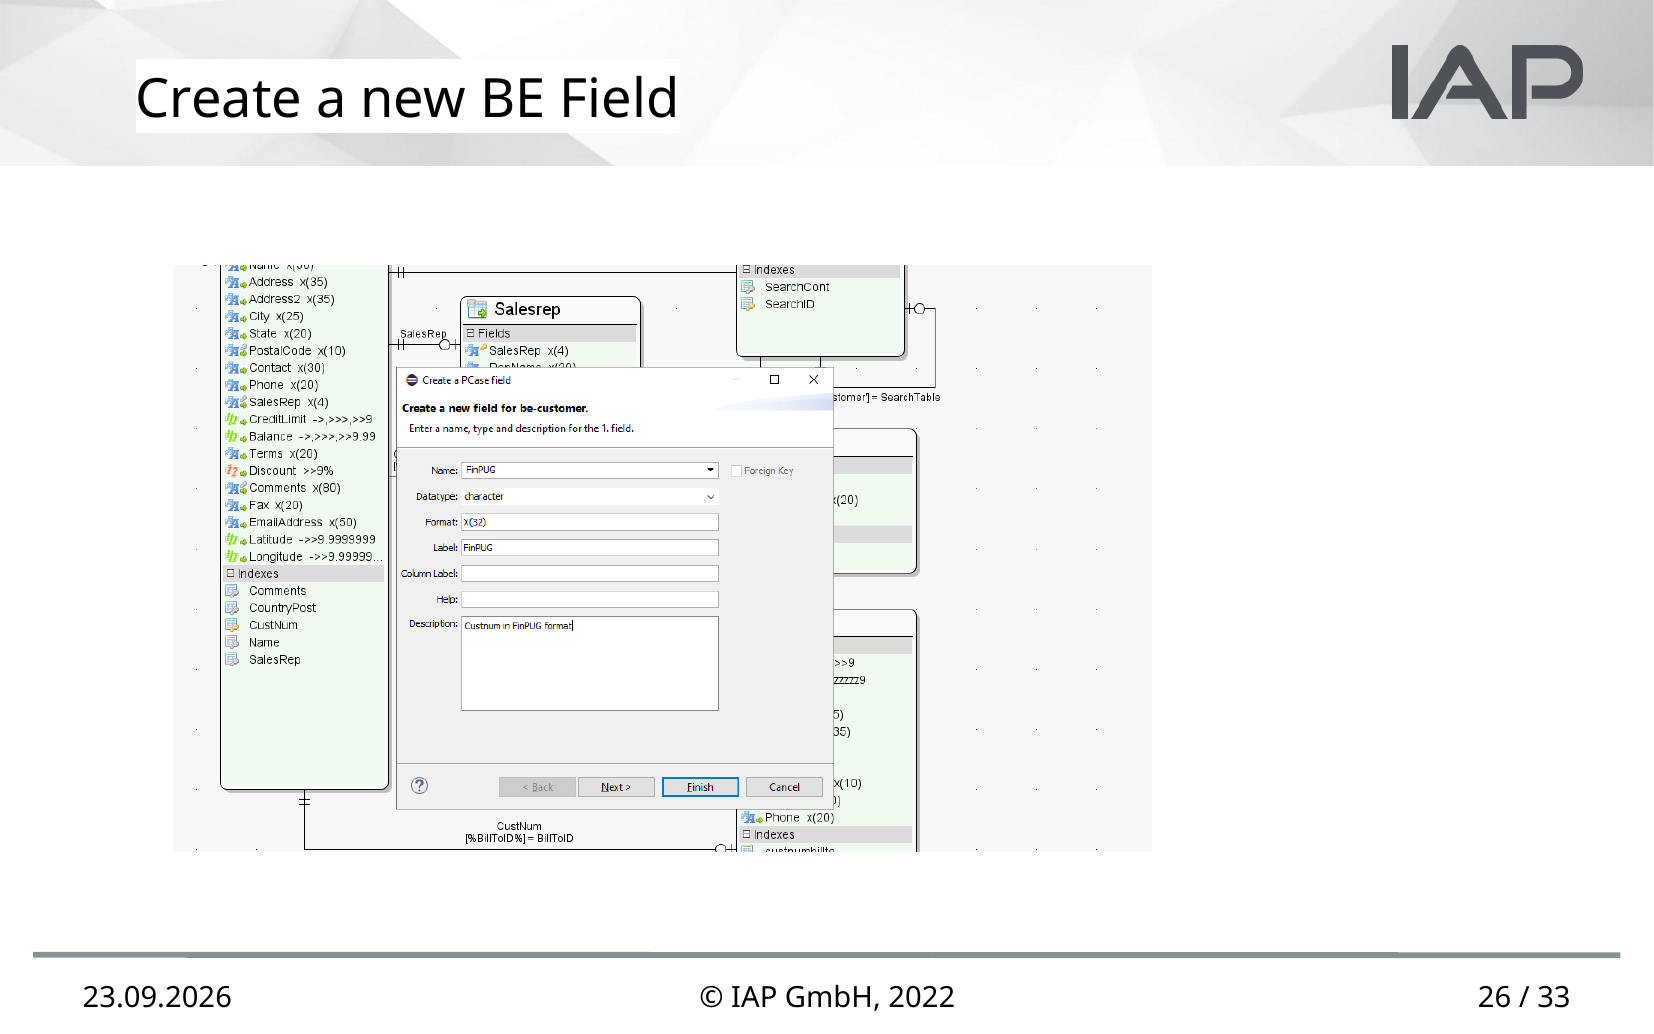

# Create a new BE Field
© IAP GmbH, 2022
26